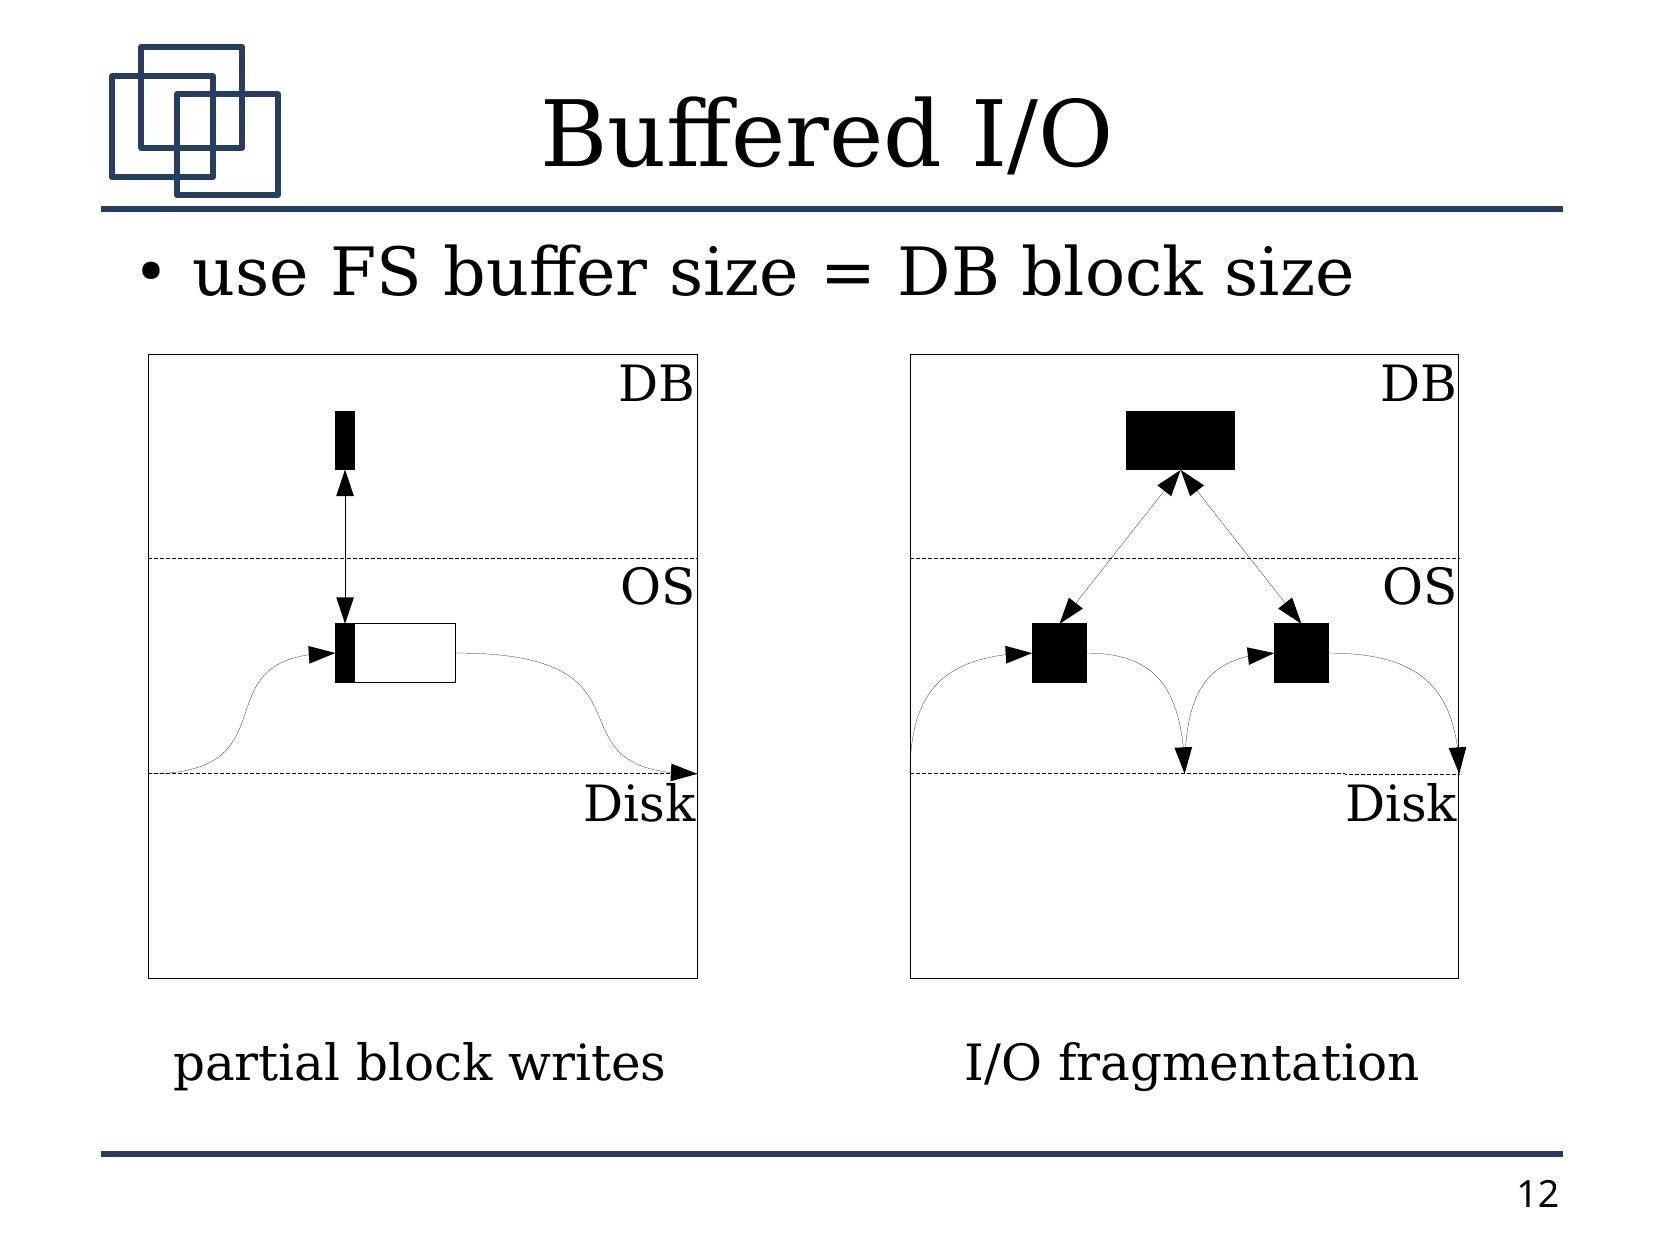

# Buffered I/O
use FS buffer size = DB block size
DB
DB
OS
OS
Disk
Disk
partial block writes
I/O fragmentation